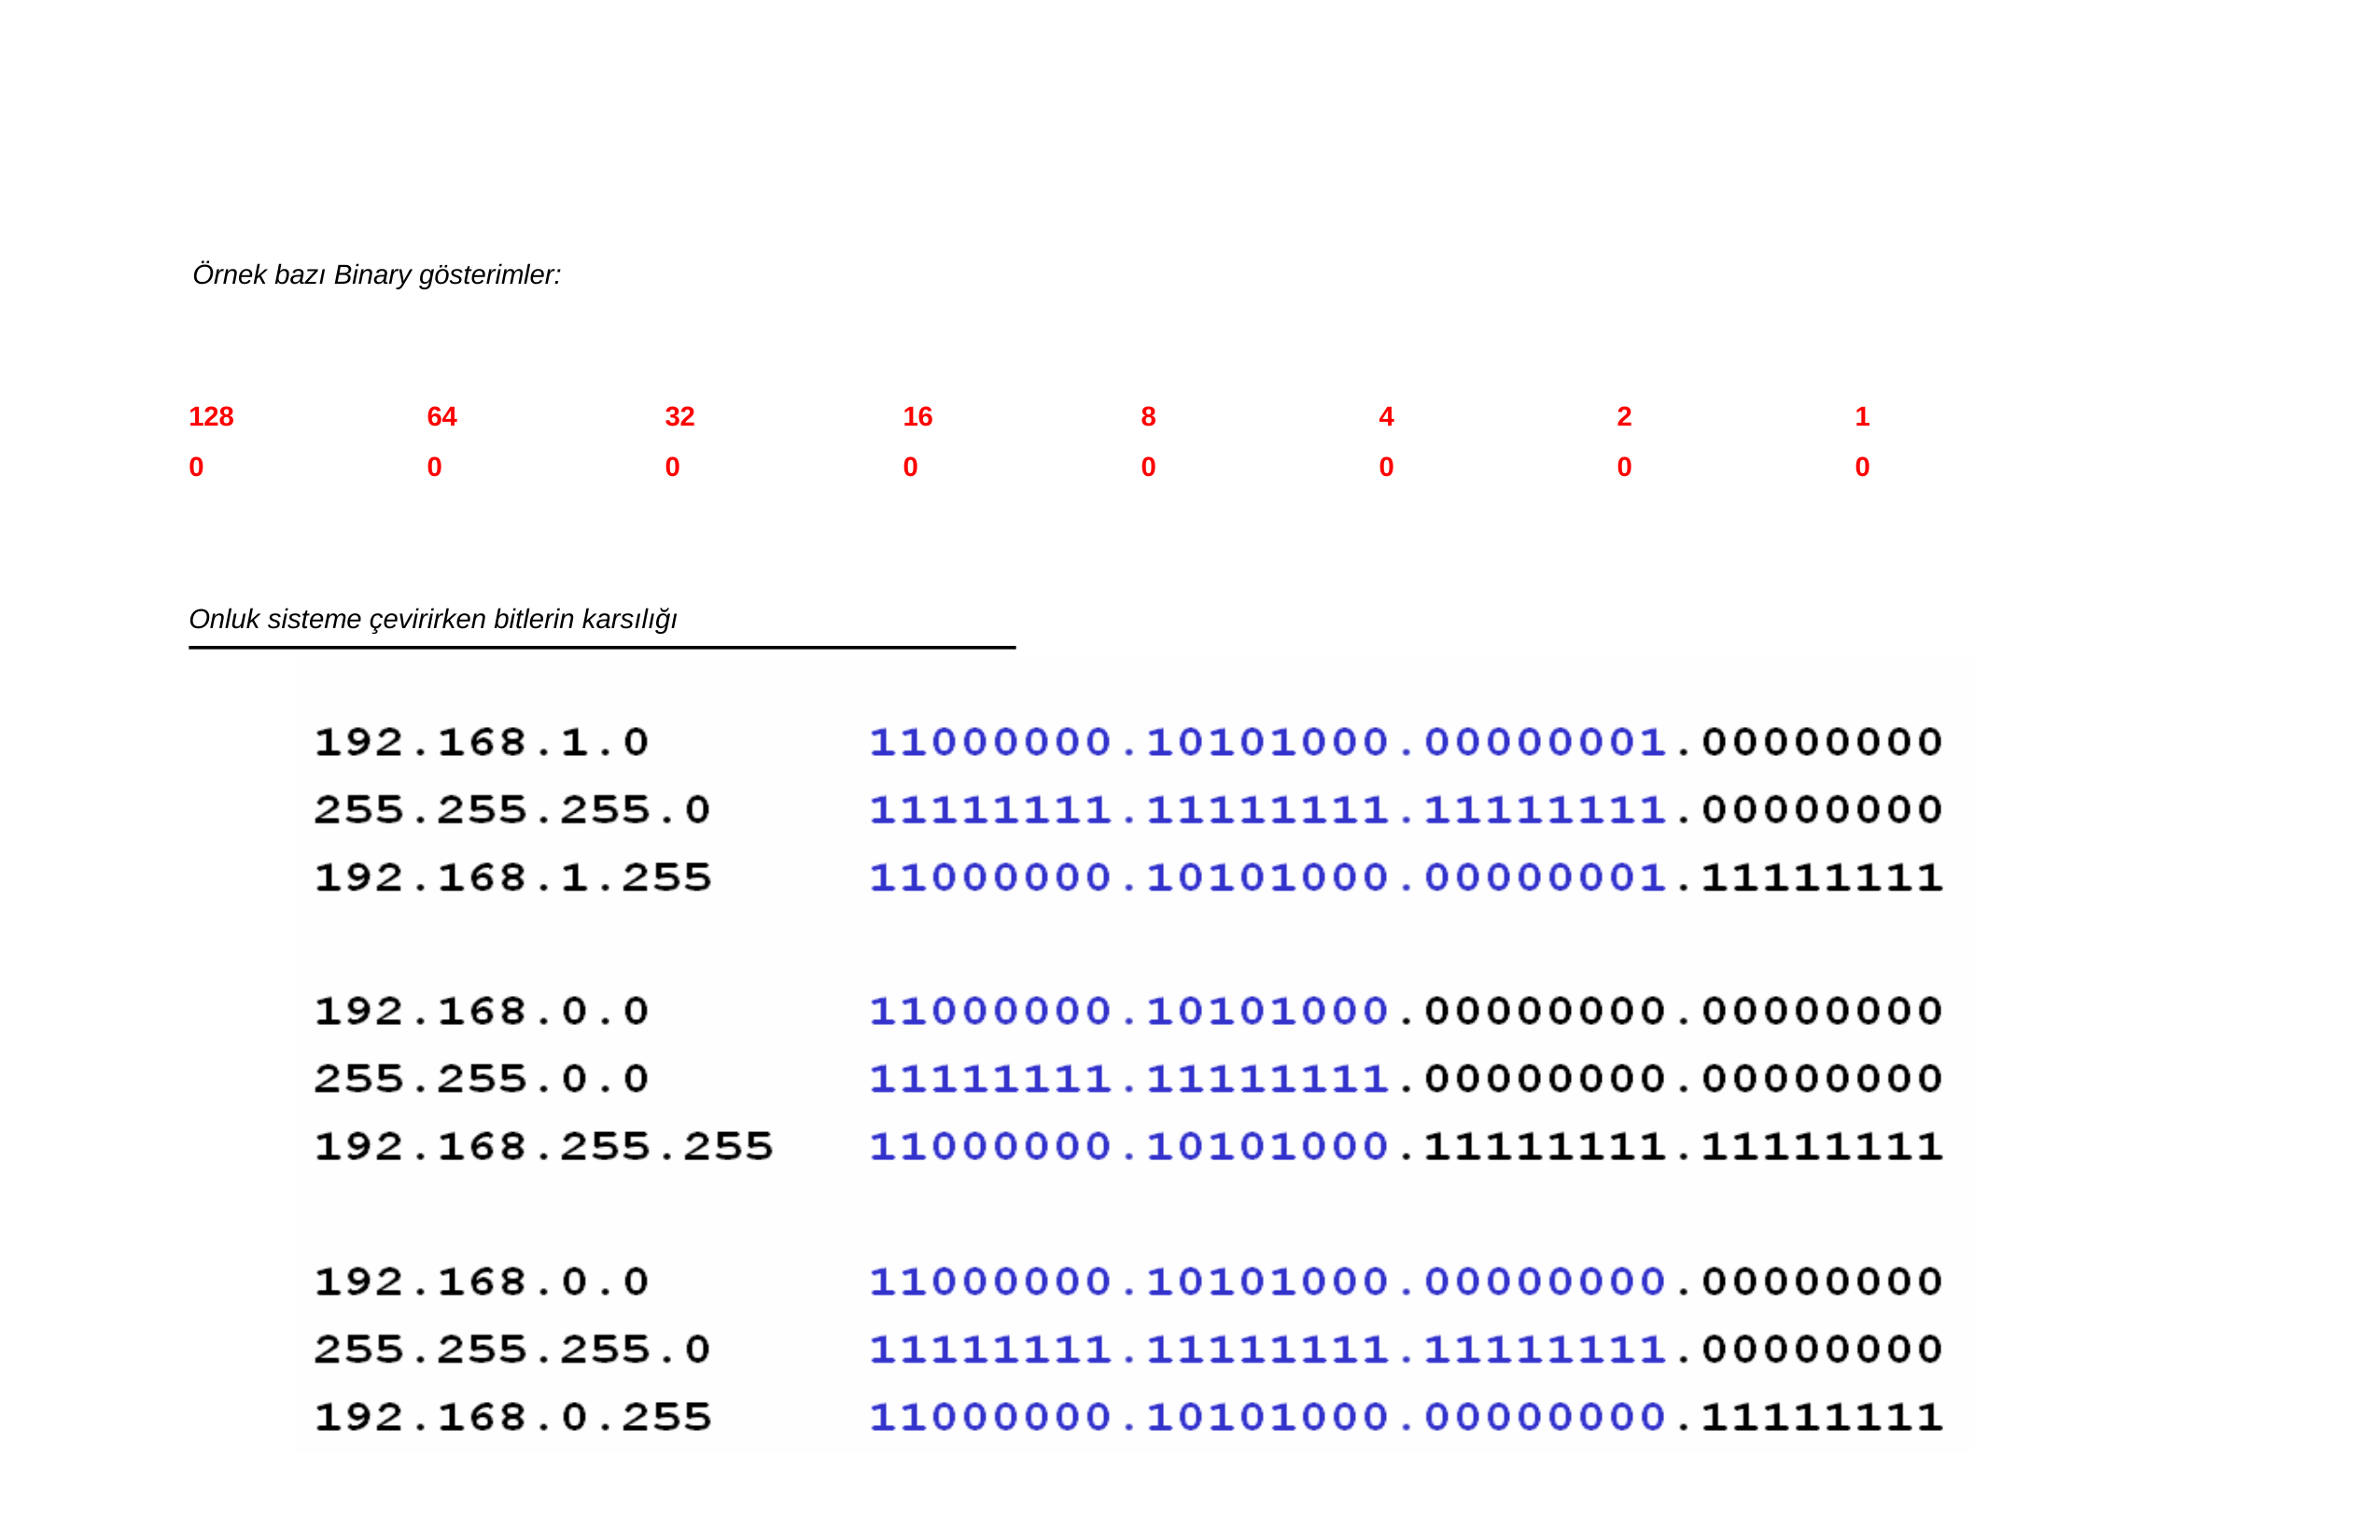

Örnek bazı Binary gösterimler:
128
64
32
16
8
4
2
1
0
0
0
0
0
0
0
0
Onluk sisteme çevirirken bitlerin karsılığı